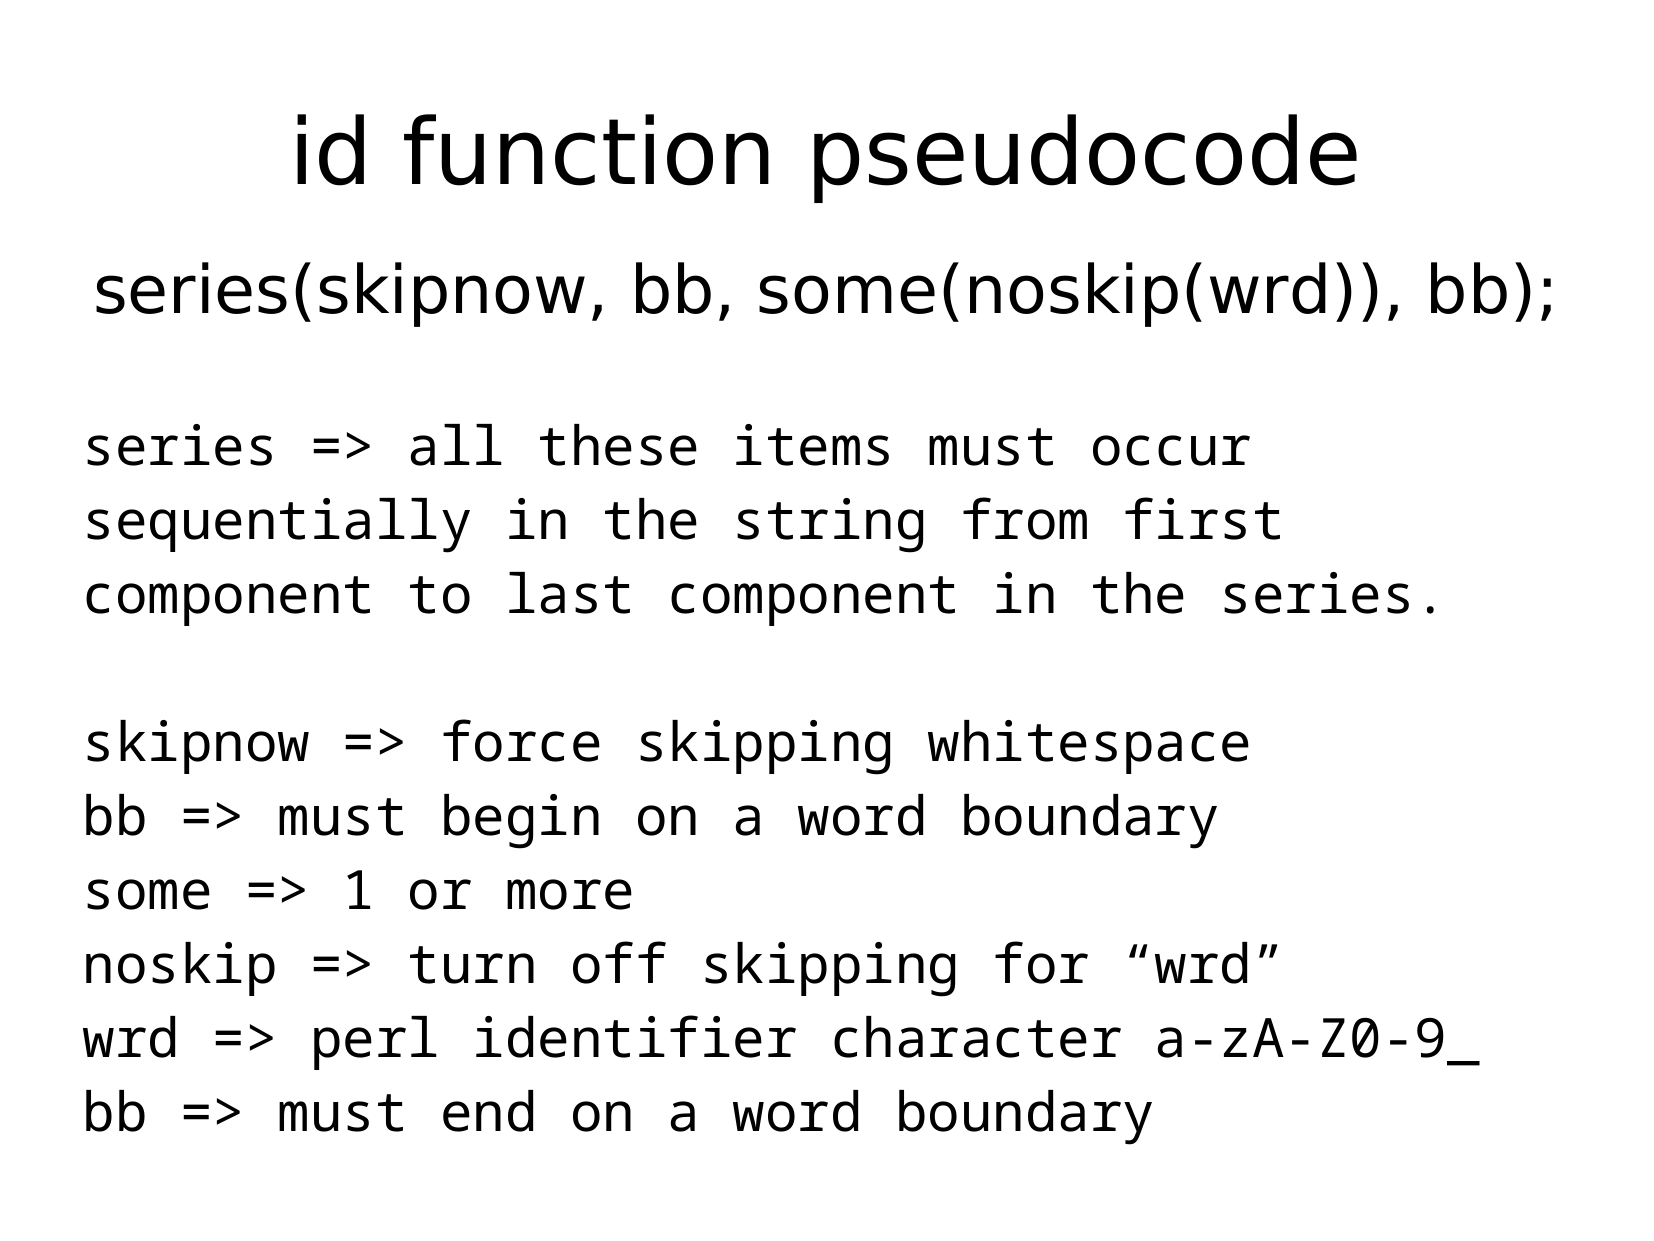

# id function pseudocode
series(skipnow, bb, some(noskip(wrd)), bb);
series => all these items must occur sequentially in the string from first component to last component in the series.
skipnow => force skipping whitespace
bb => must begin on a word boundary
some => 1 or more
noskip => turn off skipping for “wrd”
wrd => perl identifier character a-zA-Z0-9_
bb => must end on a word boundary